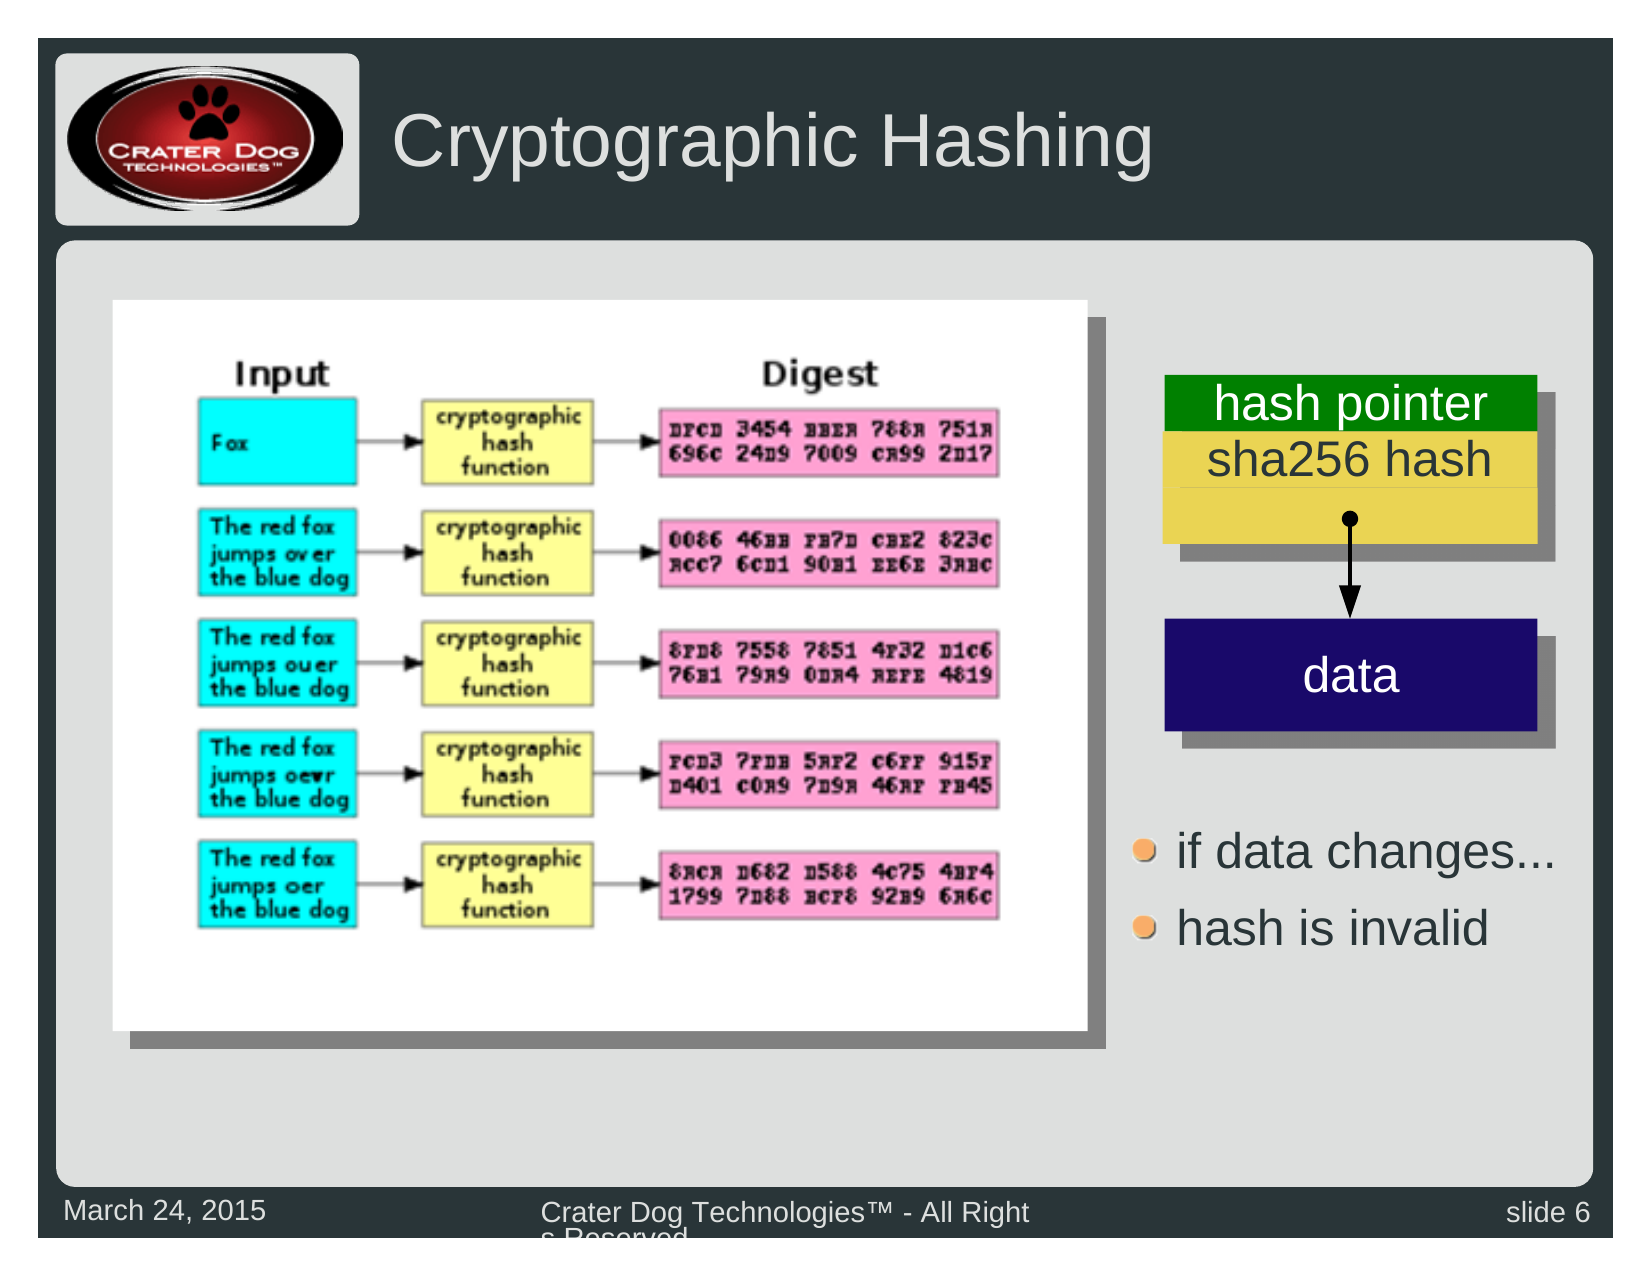

# Cryptographic Hashing
hash pointer
sha256 hash
data
if data changes...
hash is invalid
Crater Dog Technologies™ - All Rights Reserved
6